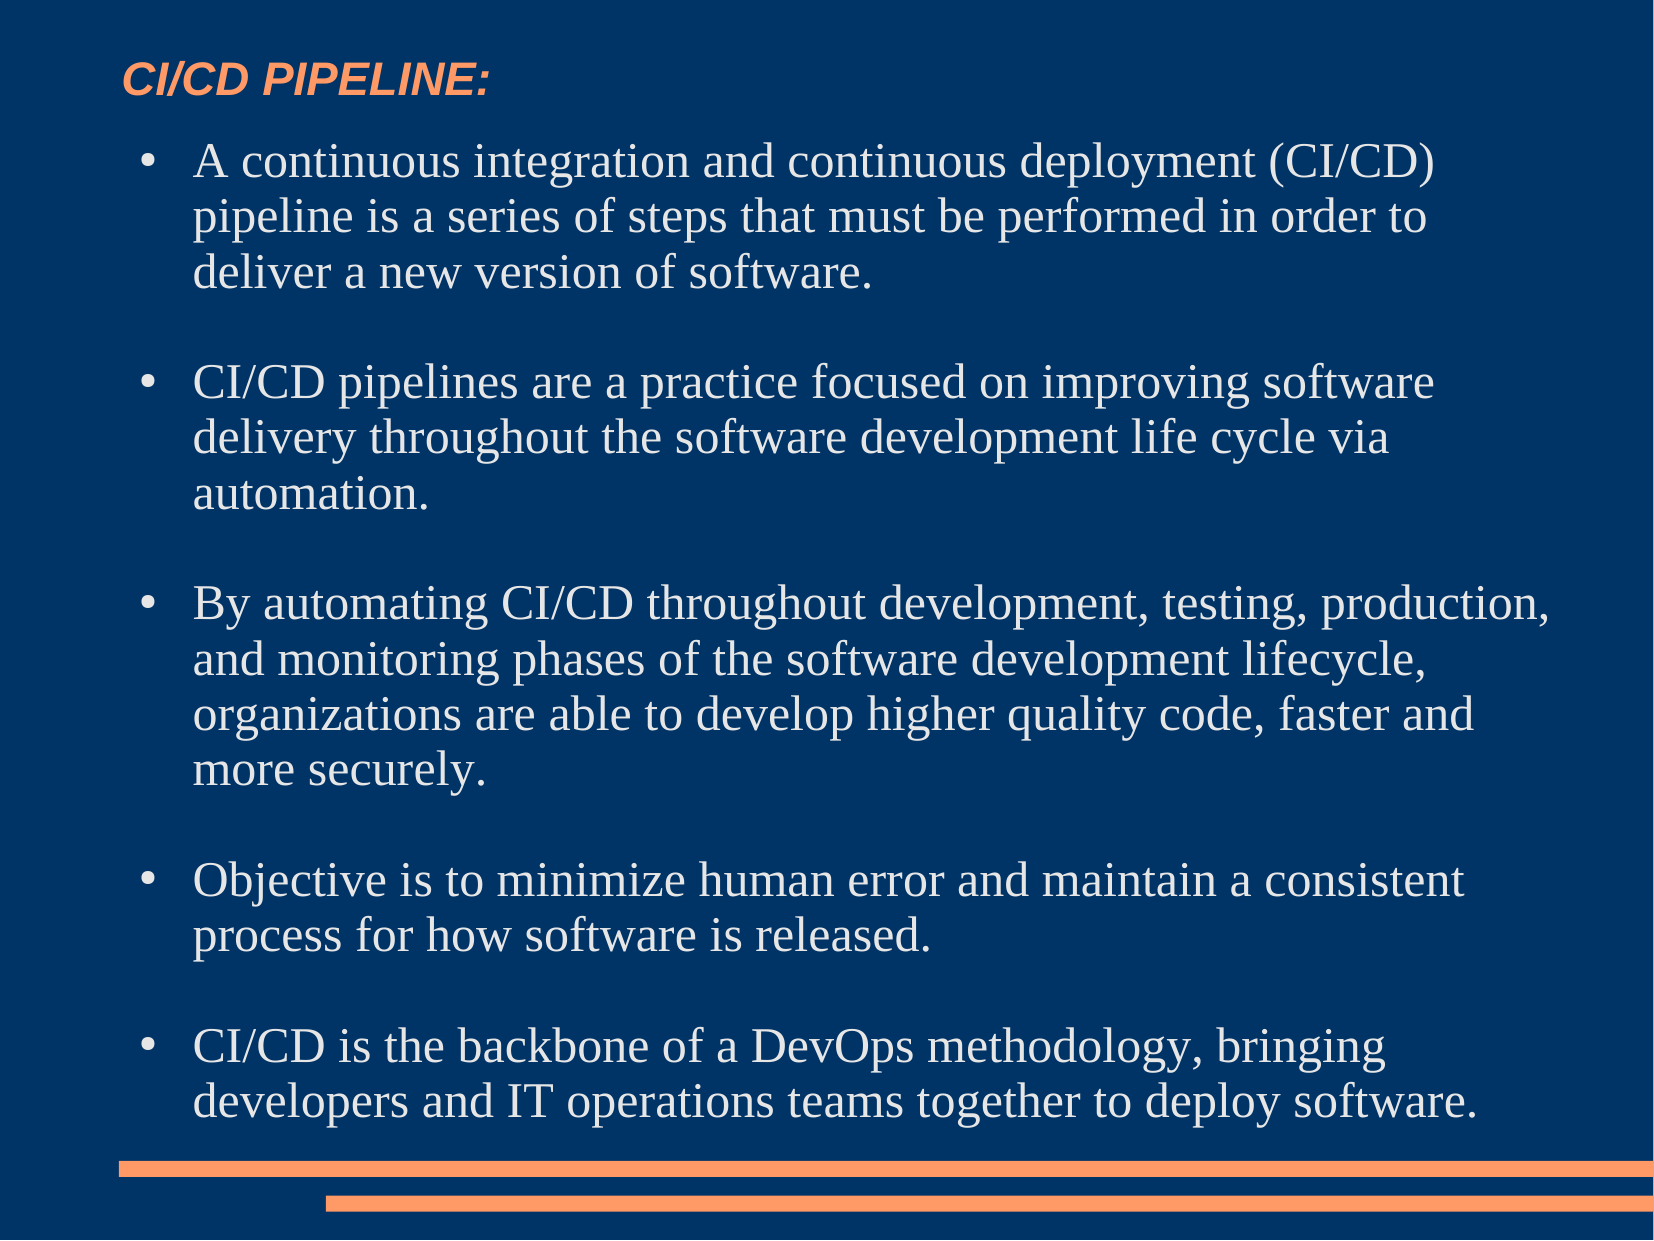

# CI/CD PIPELINE:
A continuous integration and continuous deployment (CI/CD) pipeline is a series of steps that must be performed in order to deliver a new version of software.
CI/CD pipelines are a practice focused on improving software delivery throughout the software development life cycle via automation.
By automating CI/CD throughout development, testing, production, and monitoring phases of the software development lifecycle, organizations are able to develop higher quality code, faster and more securely.
Objective is to minimize human error and maintain a consistent process for how software is released.
CI/CD is the backbone of a DevOps methodology, bringing developers and IT operations teams together to deploy software.